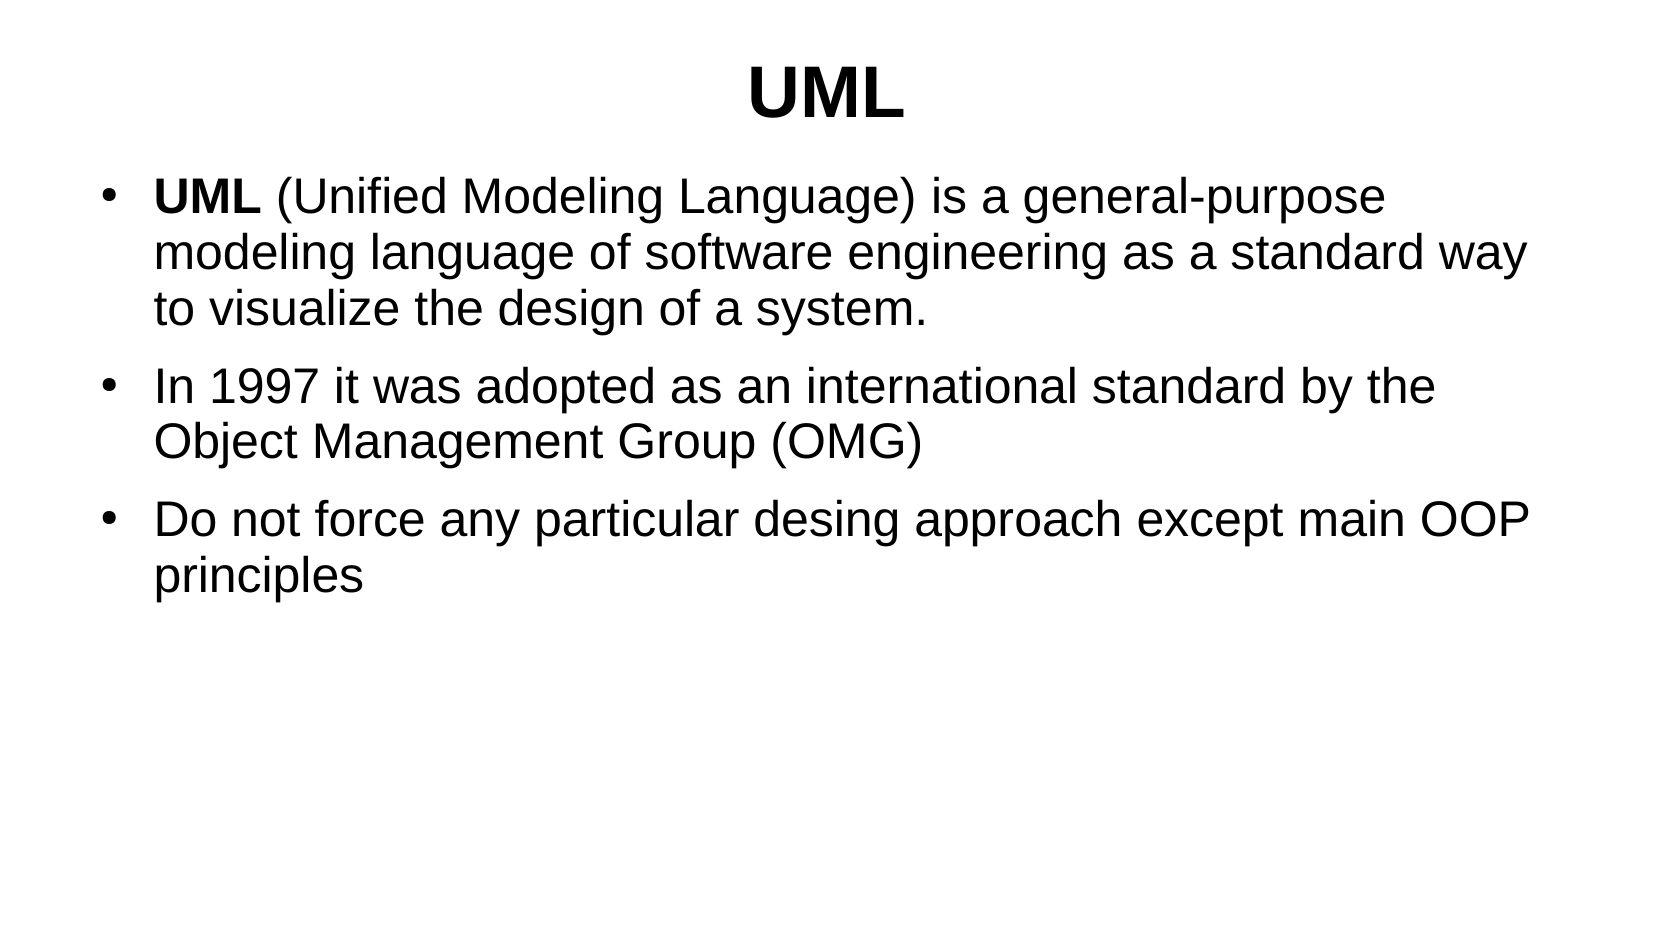

# UML
UML (Unified Modeling Language) is a general-purpose modeling language of software engineering as a standard way to visualize the design of a system.
In 1997 it was adopted as an international standard by the Object Management Group (OMG)
Do not force any particular desing approach except main OOP principles